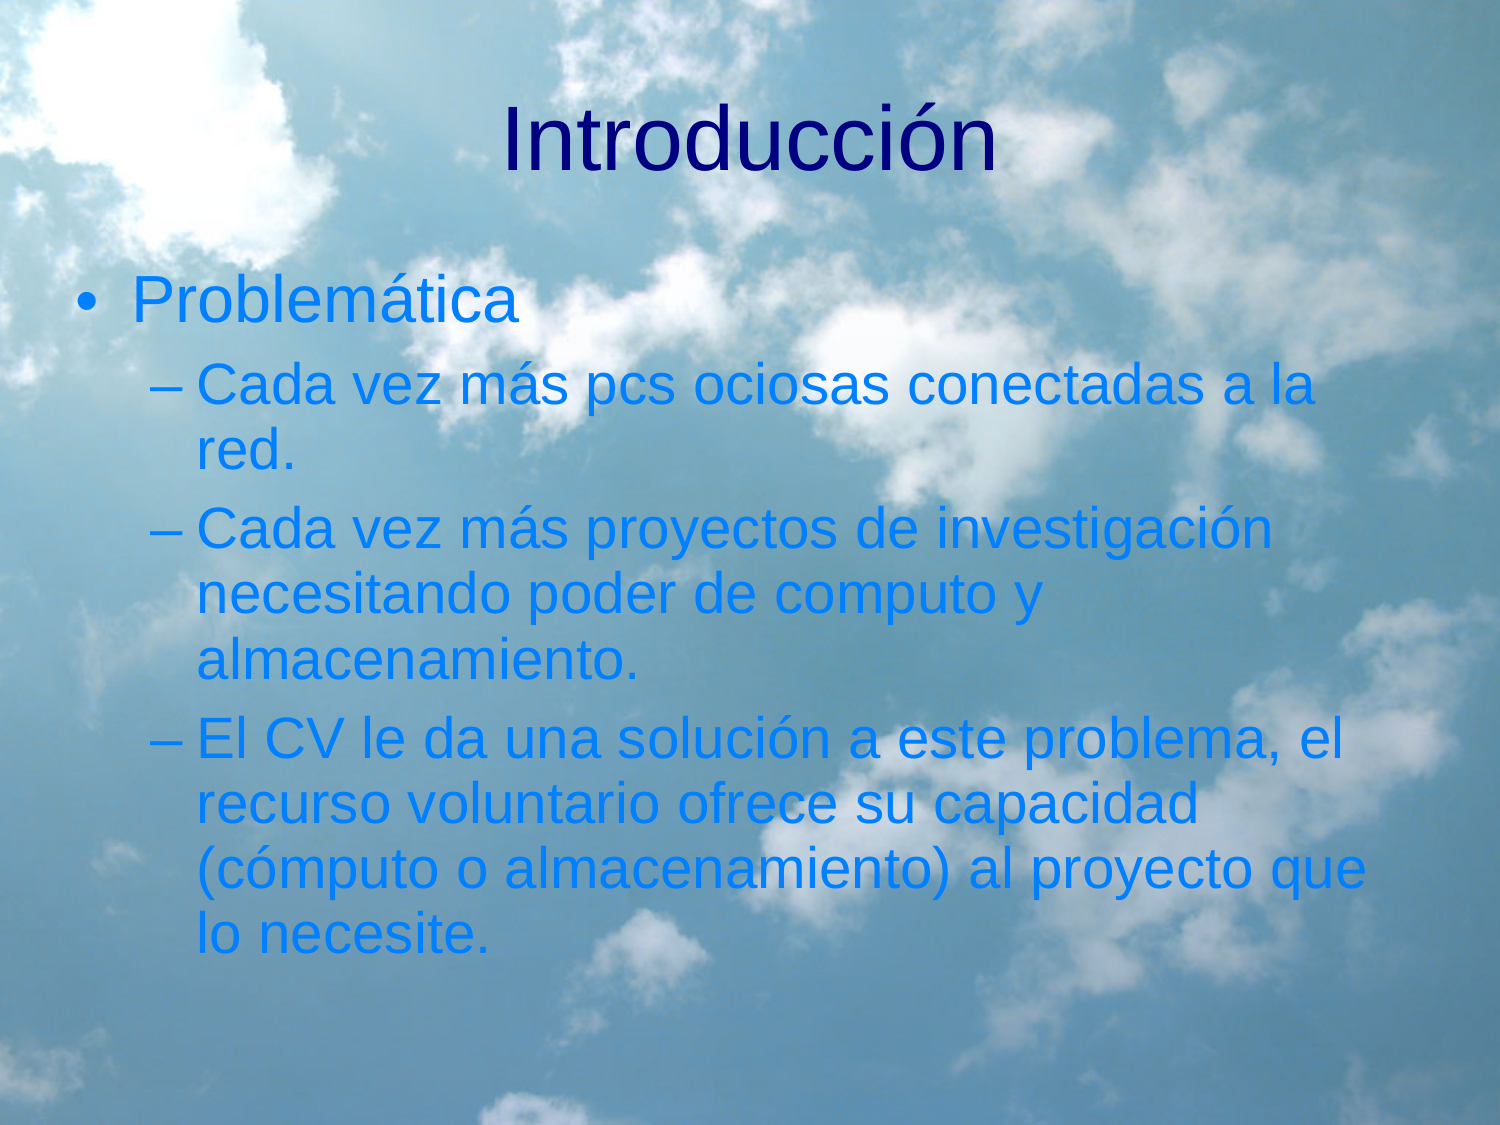

# Introducción
Problemática
Cada vez más pcs ociosas conectadas a la red.
Cada vez más proyectos de investigación necesitando poder de computo y almacenamiento.
El CV le da una solución a este problema, el recurso voluntario ofrece su capacidad (cómputo o almacenamiento) al proyecto que lo necesite.